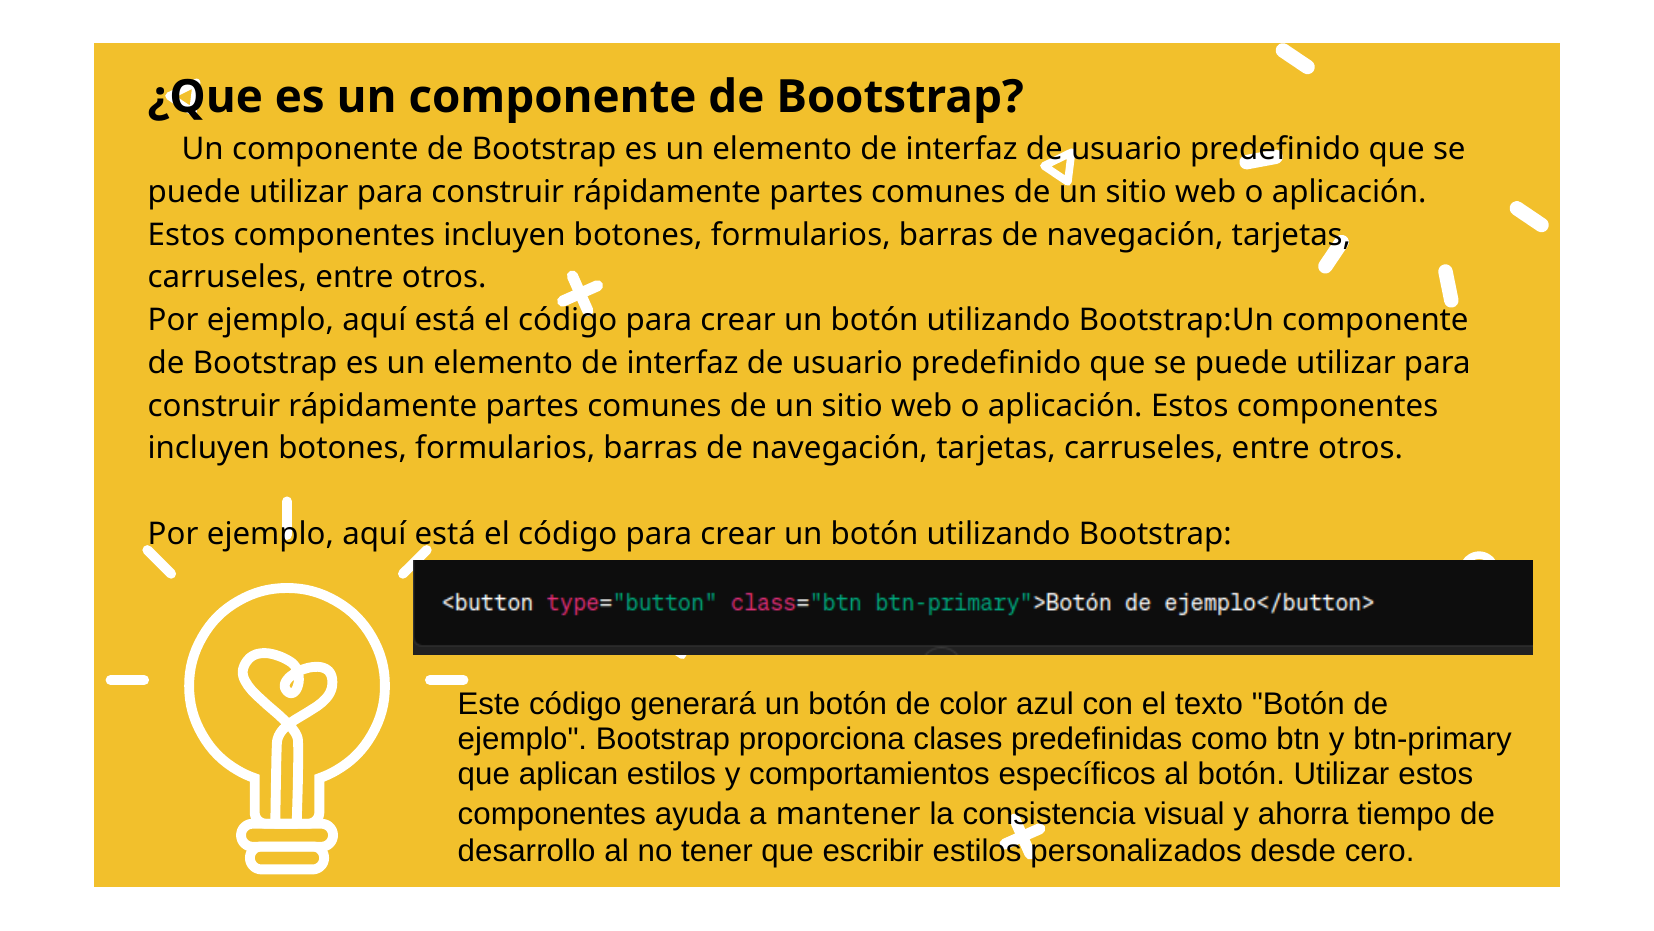

# ¿Que es un componente de Bootstrap? Un componente de Bootstrap es un elemento de interfaz de usuario predefinido que se puede utilizar para construir rápidamente partes comunes de un sitio web o aplicación. Estos componentes incluyen botones, formularios, barras de navegación, tarjetas, carruseles, entre otros. Por ejemplo, aquí está el código para crear un botón utilizando Bootstrap:Un componente de Bootstrap es un elemento de interfaz de usuario predefinido que se puede utilizar para construir rápidamente partes comunes de un sitio web o aplicación. Estos componentes incluyen botones, formularios, barras de navegación, tarjetas, carruseles, entre otros. Por ejemplo, aquí está el código para crear un botón utilizando Bootstrap:
Este código generará un botón de color azul con el texto "Botón de ejemplo". Bootstrap proporciona clases predefinidas como btn y btn-primary que aplican estilos y comportamientos específicos al botón. Utilizar estos componentes ayuda a mantener la consistencia visual y ahorra tiempo de desarrollo al no tener que escribir estilos personalizados desde cero.